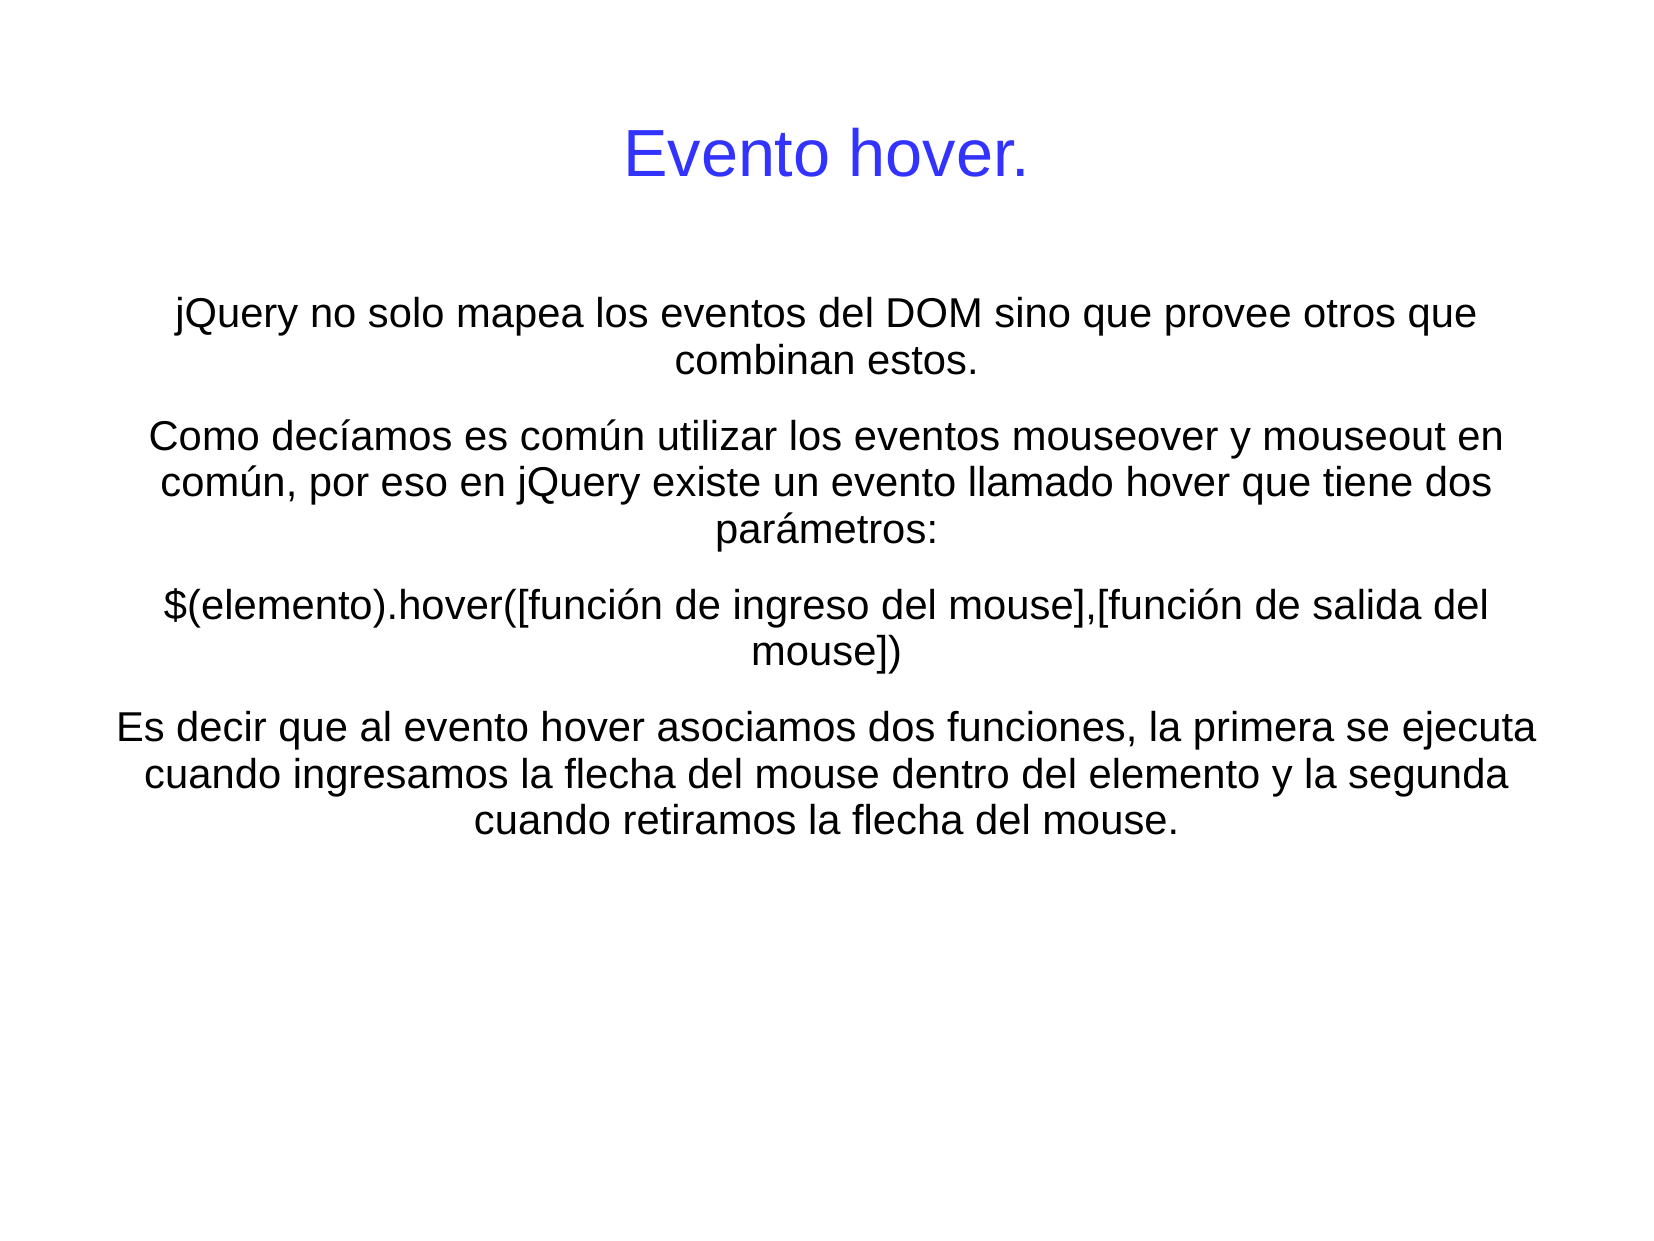

# Evento hover.
jQuery no solo mapea los eventos del DOM sino que provee otros que combinan estos.
Como decíamos es común utilizar los eventos mouseover y mouseout en común, por eso en jQuery existe un evento llamado hover que tiene dos parámetros:
$(elemento).hover([función de ingreso del mouse],[función de salida del mouse])
Es decir que al evento hover asociamos dos funciones, la primera se ejecuta cuando ingresamos la flecha del mouse dentro del elemento y la segunda cuando retiramos la flecha del mouse.